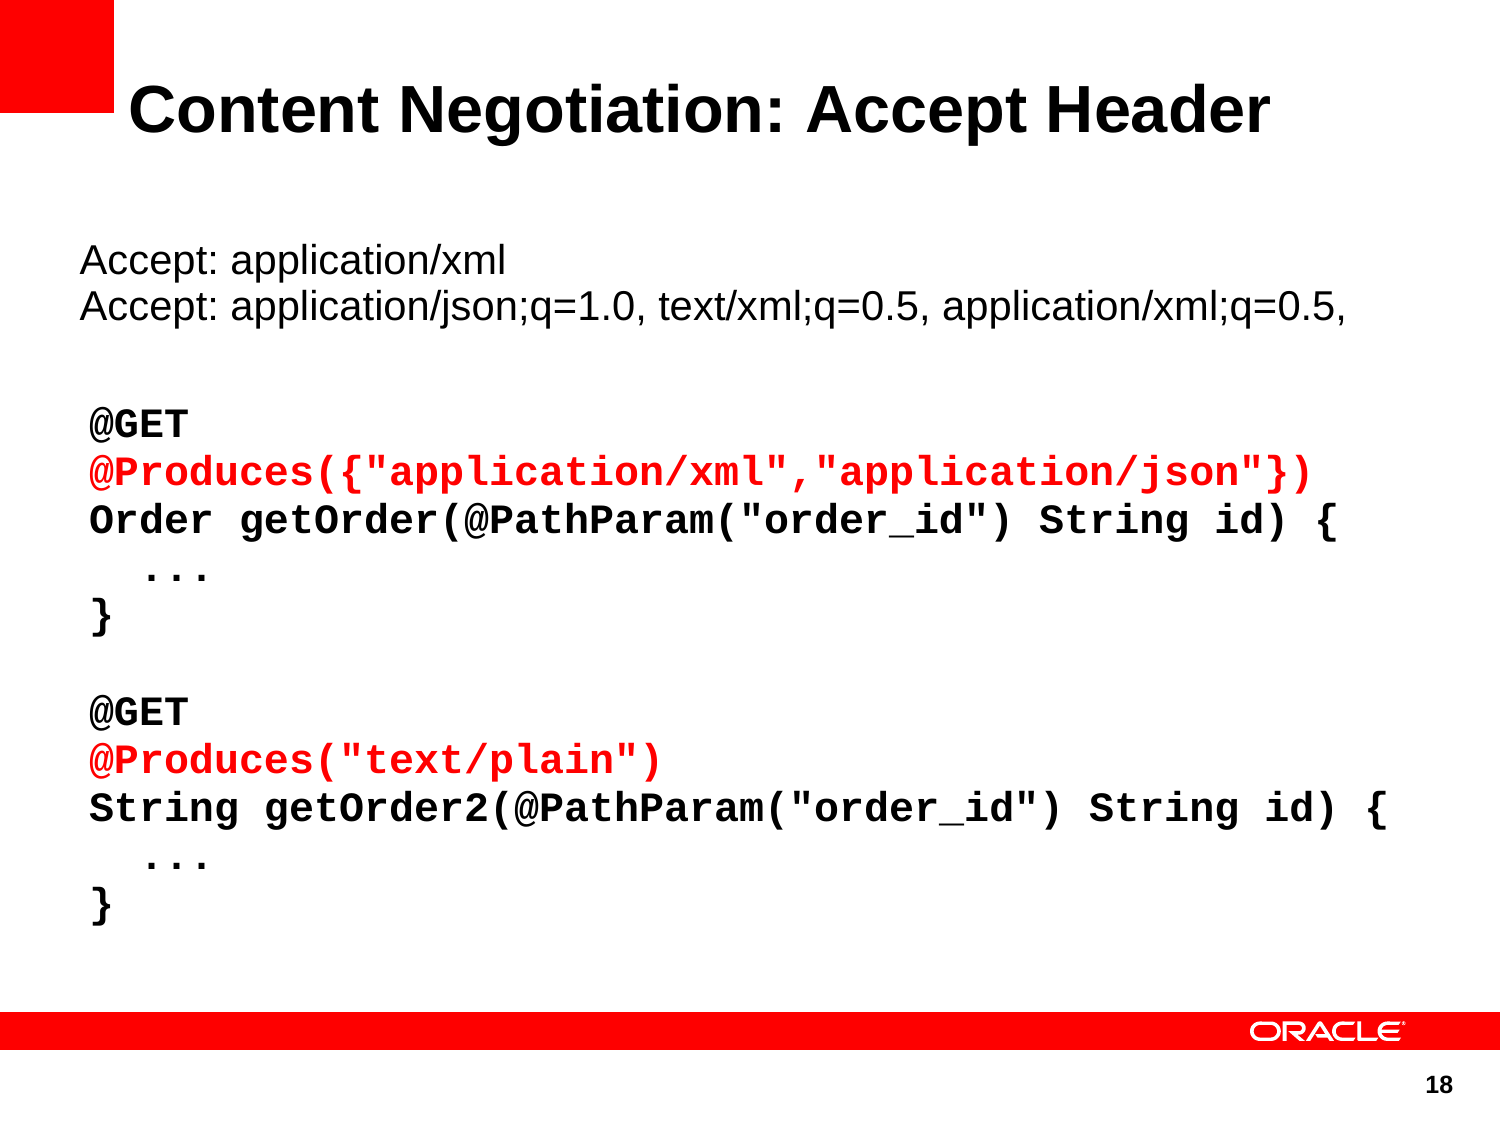

# Content Negotiation: Accept Header
Accept: application/xml
Accept: application/json;q=1.0, text/xml;q=0.5, application/xml;q=0.5,
@GET
@Produces({"application/xml","application/json"})
Order getOrder(@PathParam("order_id") String id) {
 ...
}
@GET
@Produces("text/plain")
String getOrder2(@PathParam("order_id") String id) {
 ...
}